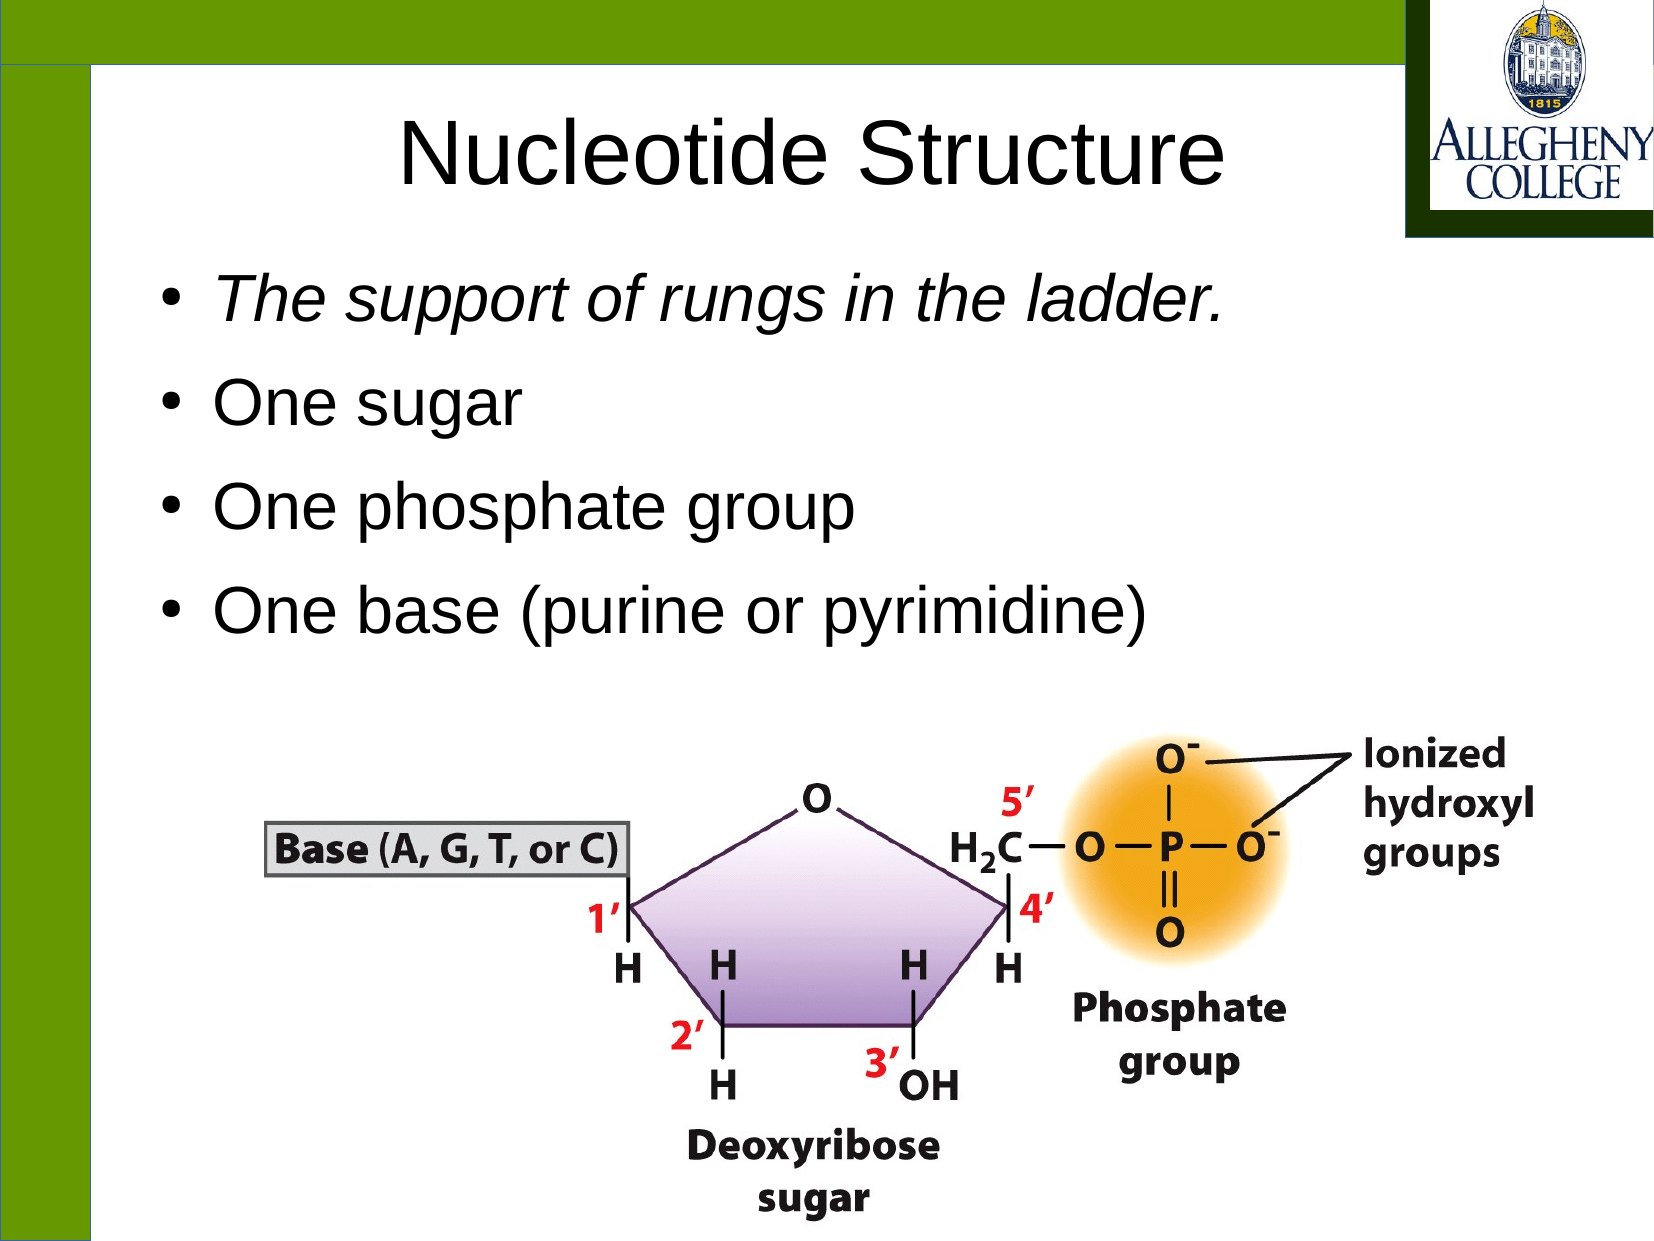

# Nucleotide Structure
The support of rungs in the ladder.
One sugar
One phosphate group
One base (purine or pyrimidine)